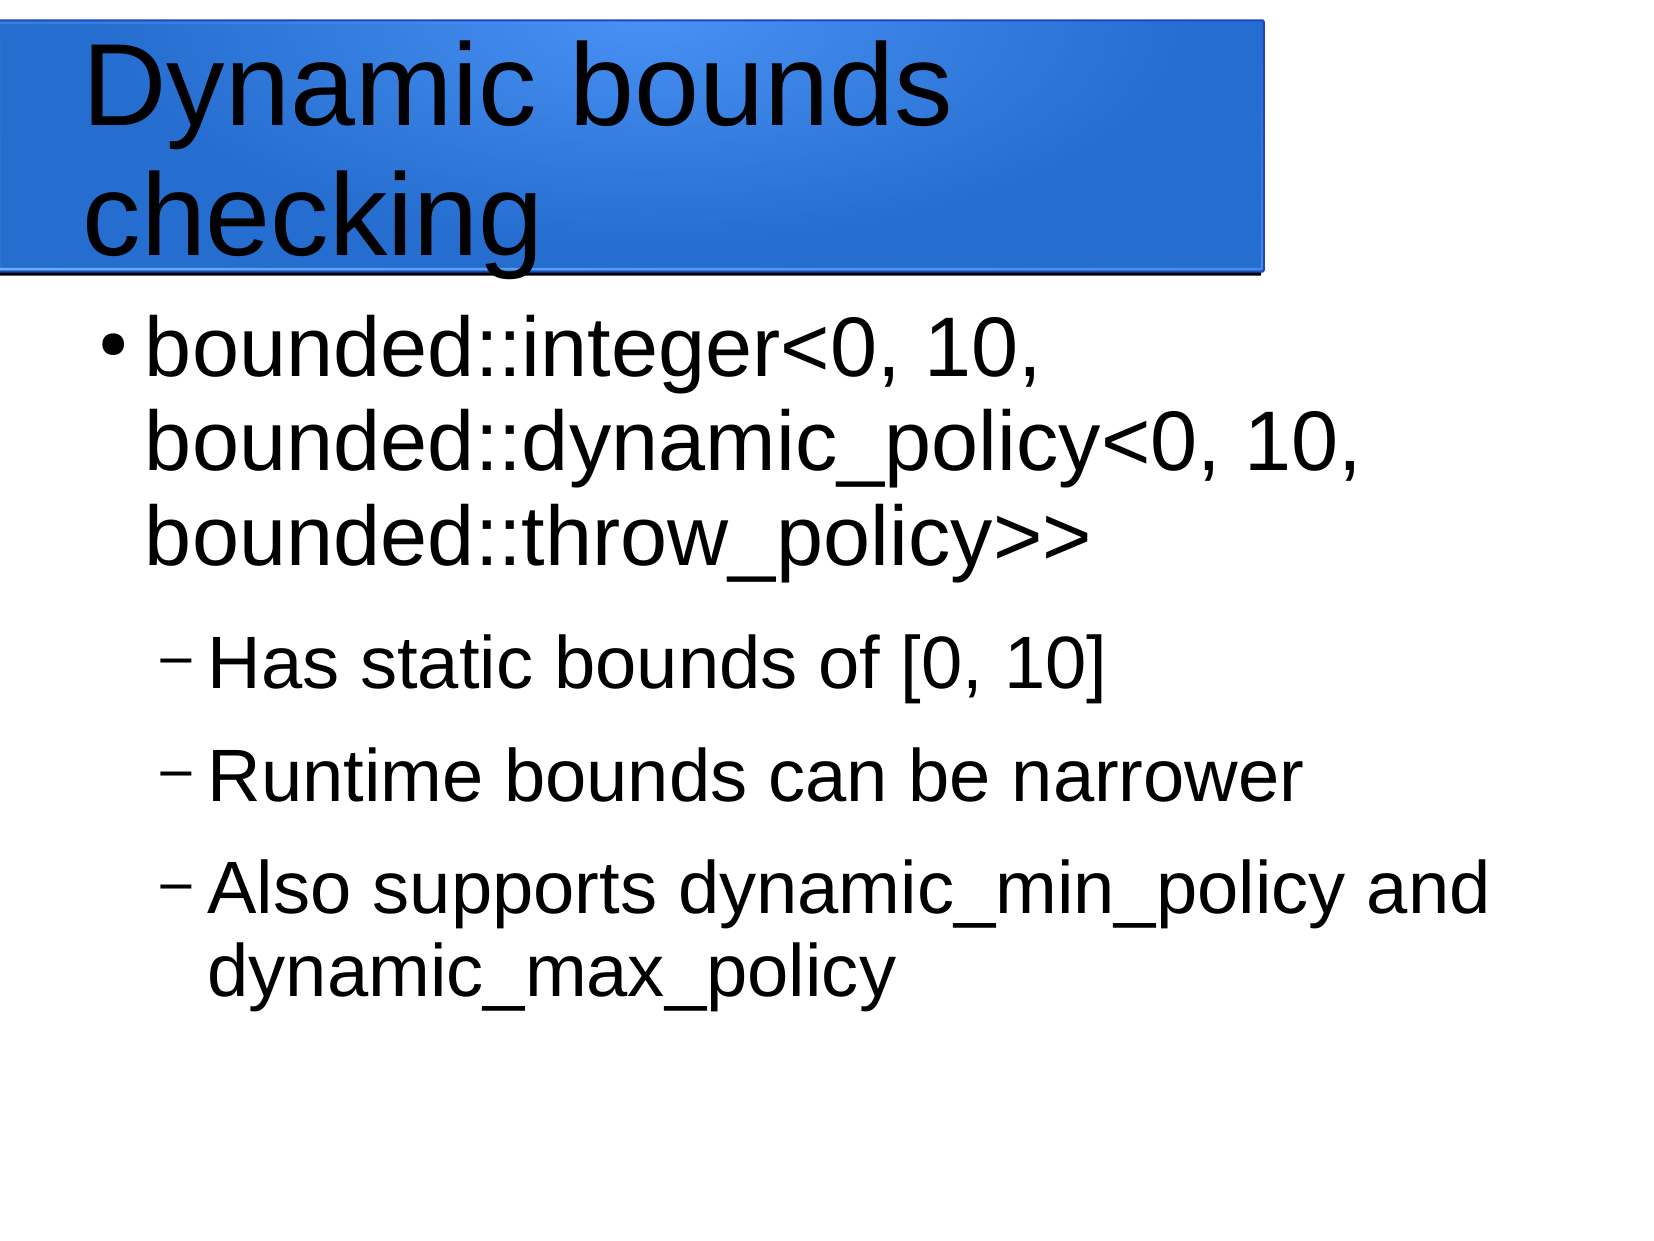

# Dynamic bounds checking
bounded::integer<0, 10, bounded::dynamic_policy<0, 10, bounded::throw_policy>>
Has static bounds of [0, 10]
Runtime bounds can be narrower
Also supports dynamic_min_policy and dynamic_max_policy